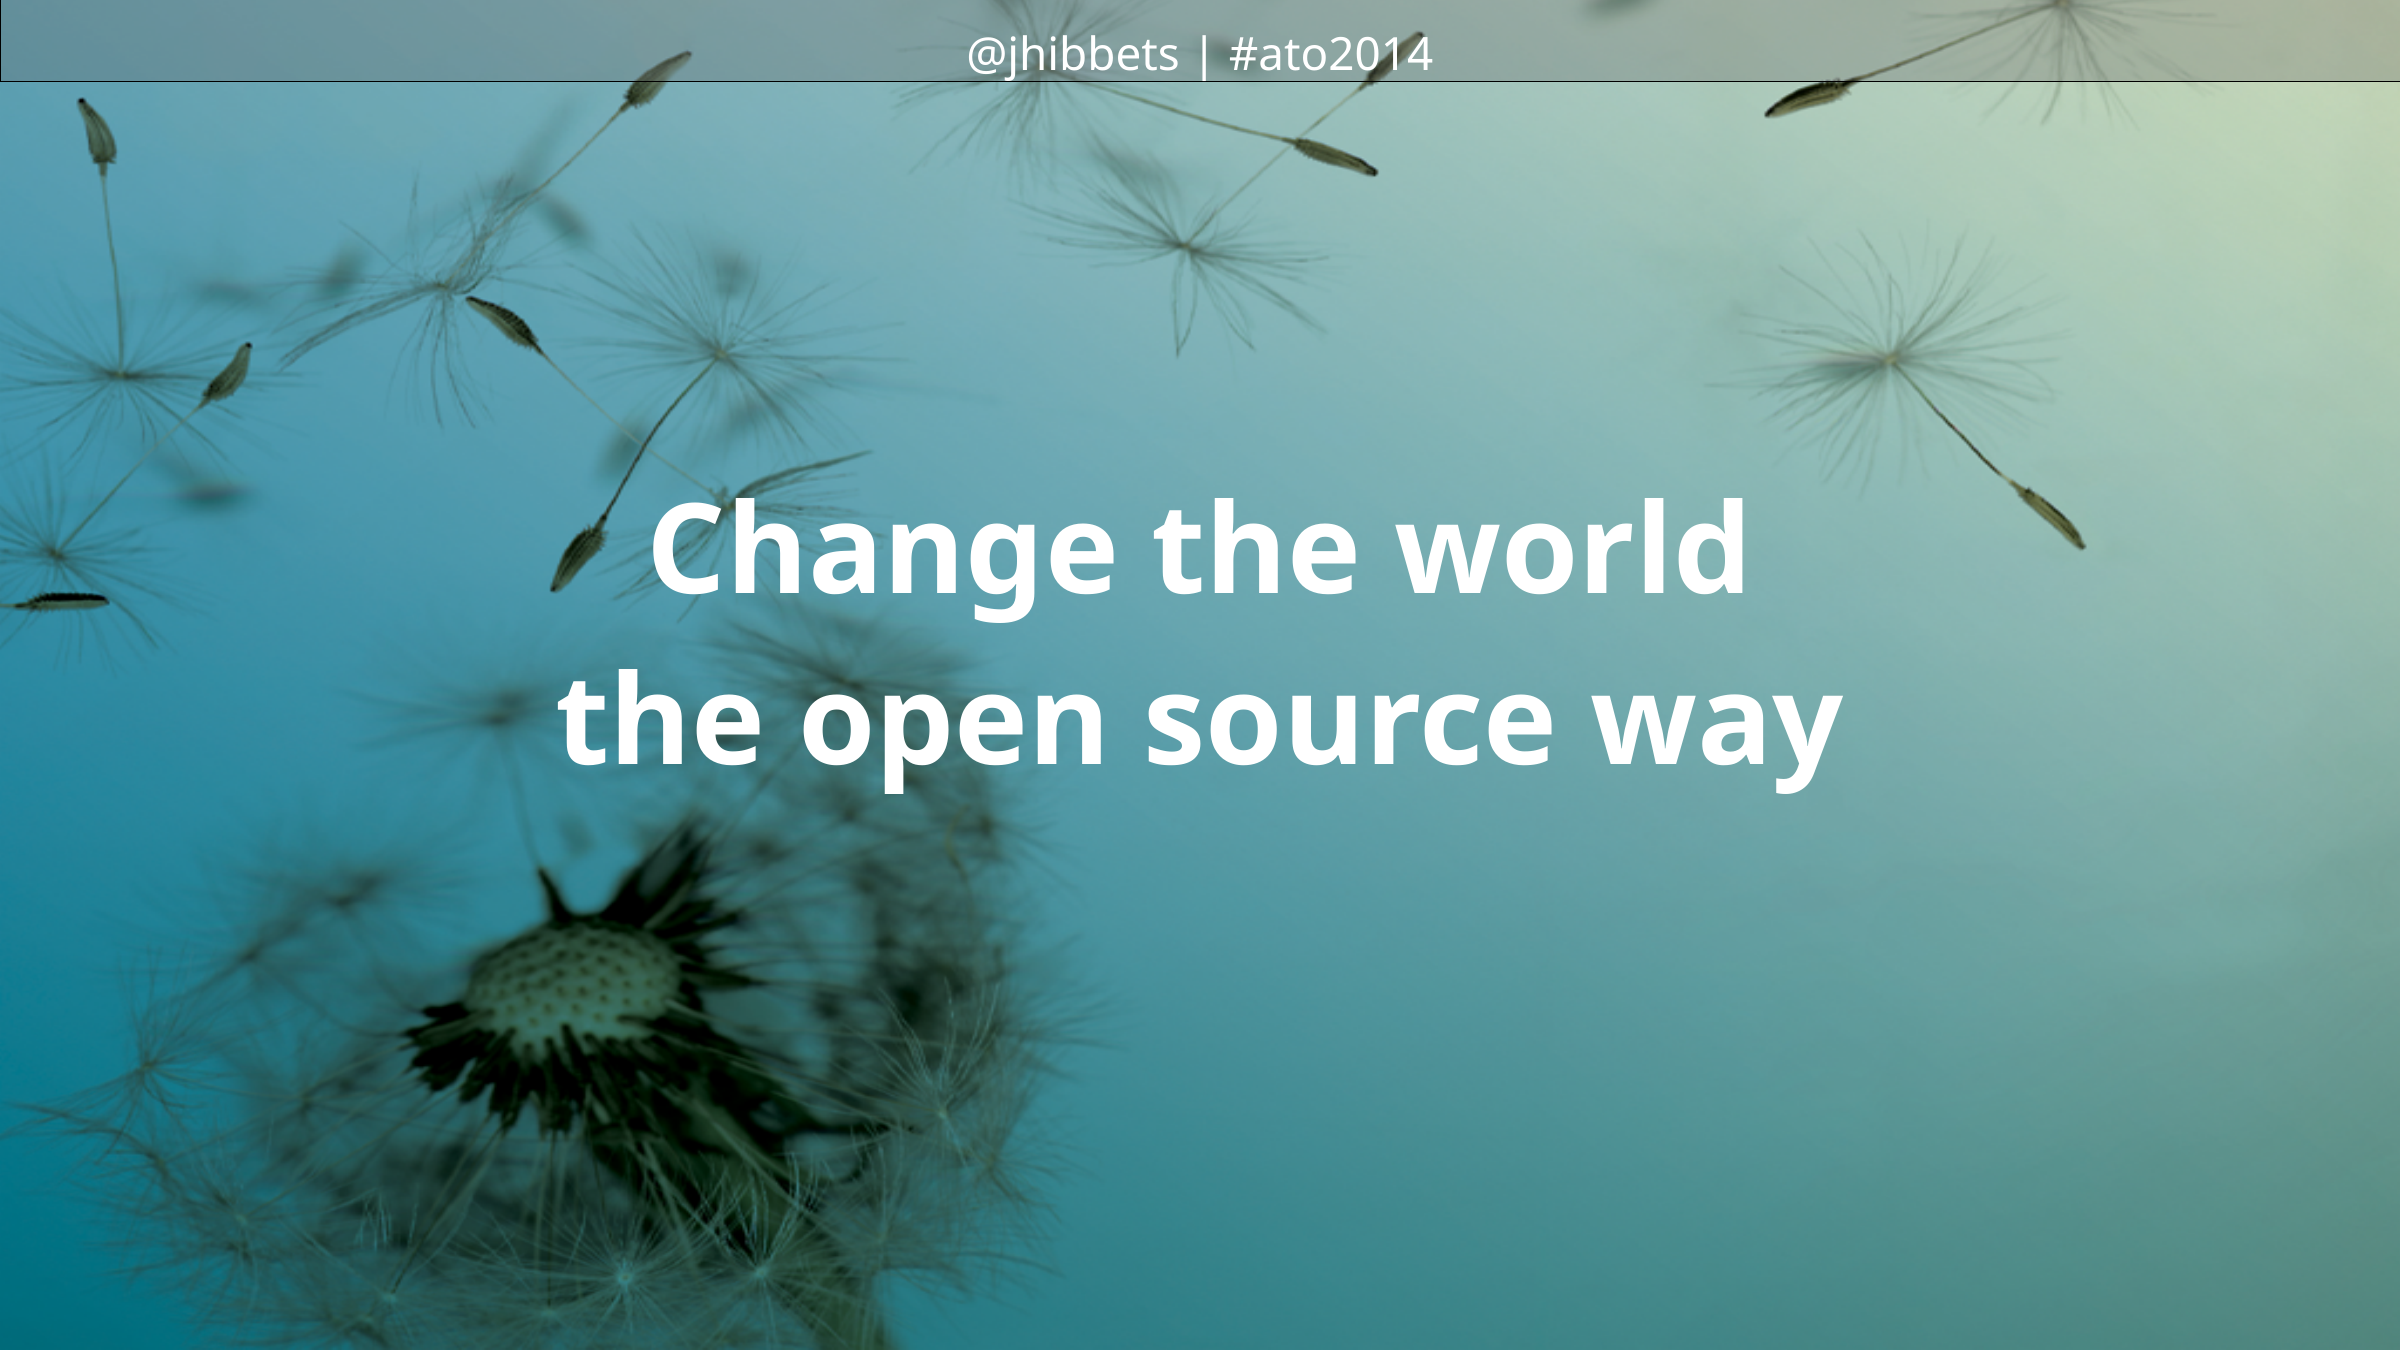

Change the world
the open source way